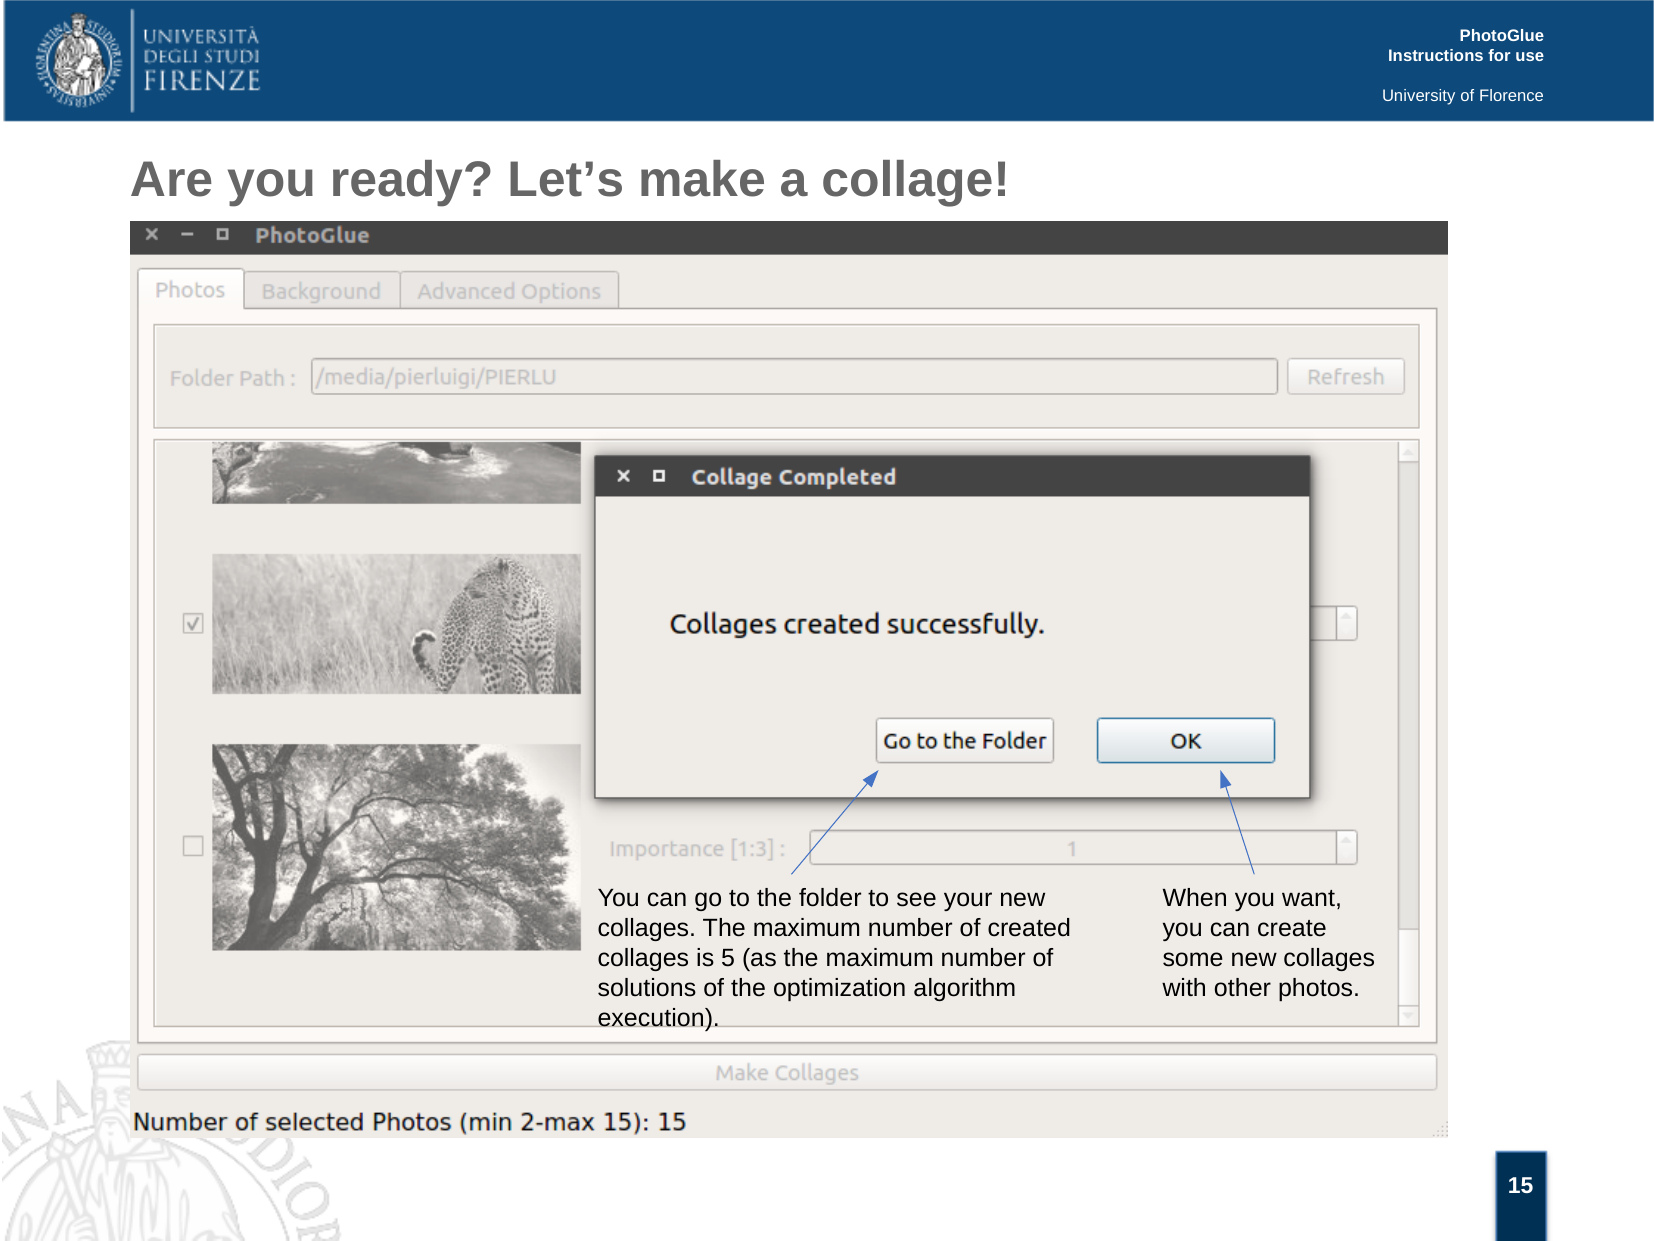

PhotoGlue
 Instructions for use
University of Florence
Are you ready? Let’s make a collage!
You can go to the folder to see your new collages. The maximum number of created collages is 5 (as the maximum number of solutions of the optimization algorithm execution).
When you want, you can create some new collages with other photos.
15